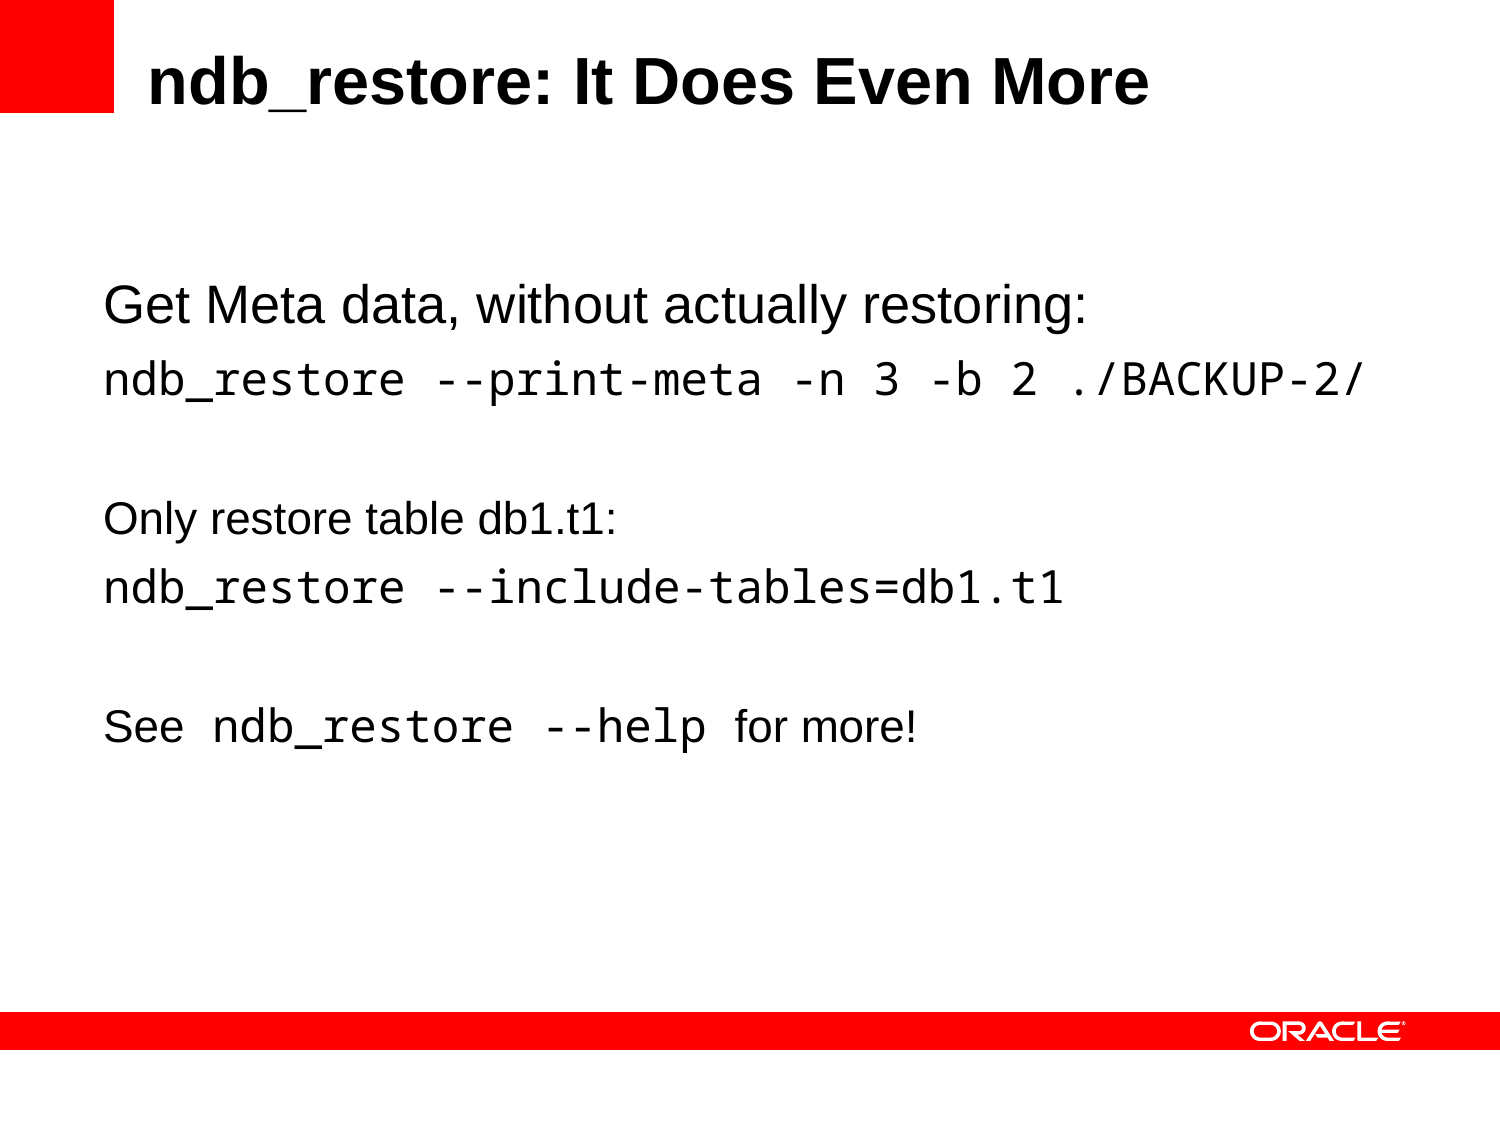

# ndb_restore: It Does Even More
Get Meta data, without actually restoring:
﻿ndb_restore --print-meta -n 3 -b 2 ./BACKUP-2/
Only restore table db1.t1:
﻿ndb_restore --include-tables=db1.t1
See ndb_restore --help for more!